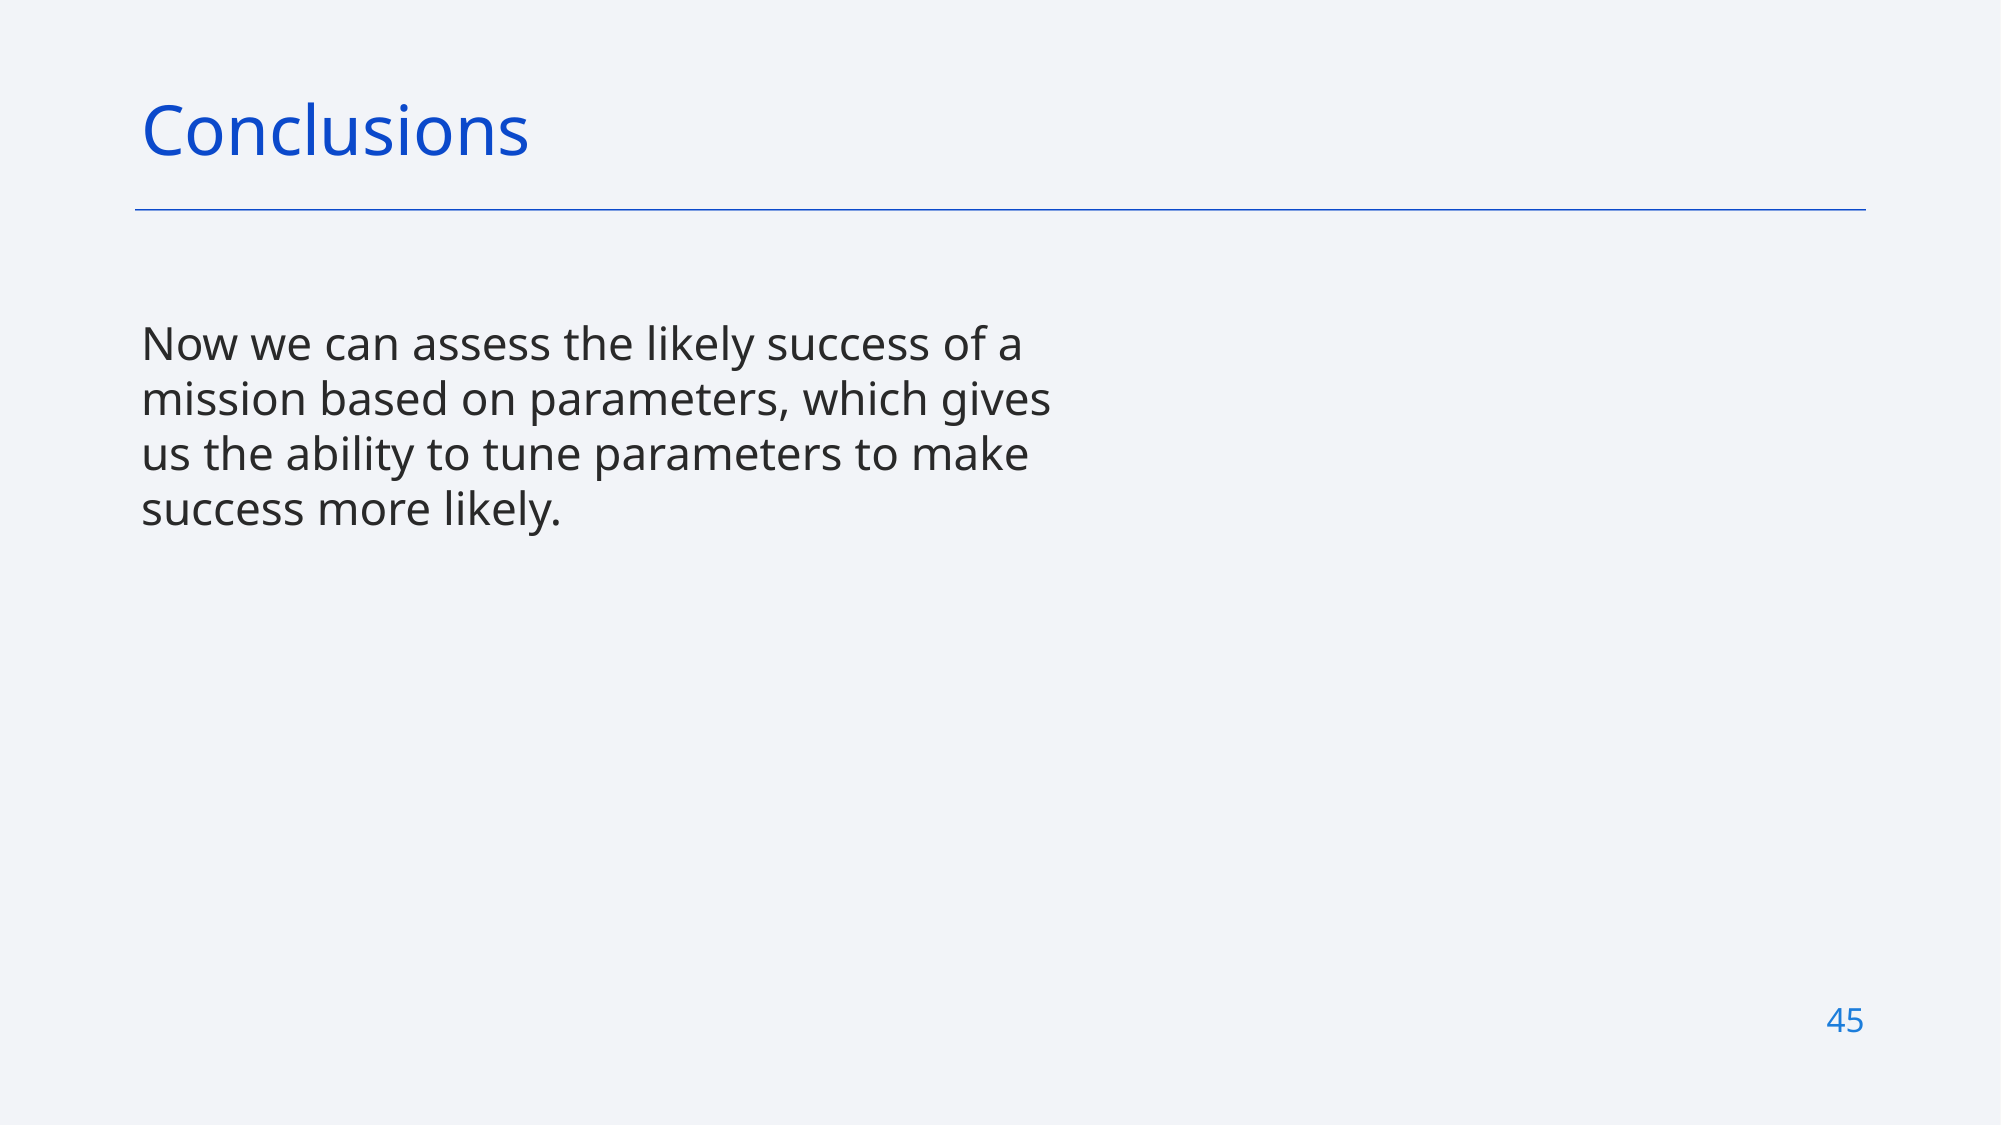

Conclusions
# Now we can assess the likely success of a mission based on parameters, which gives us the ability to tune parameters to make success more likely.